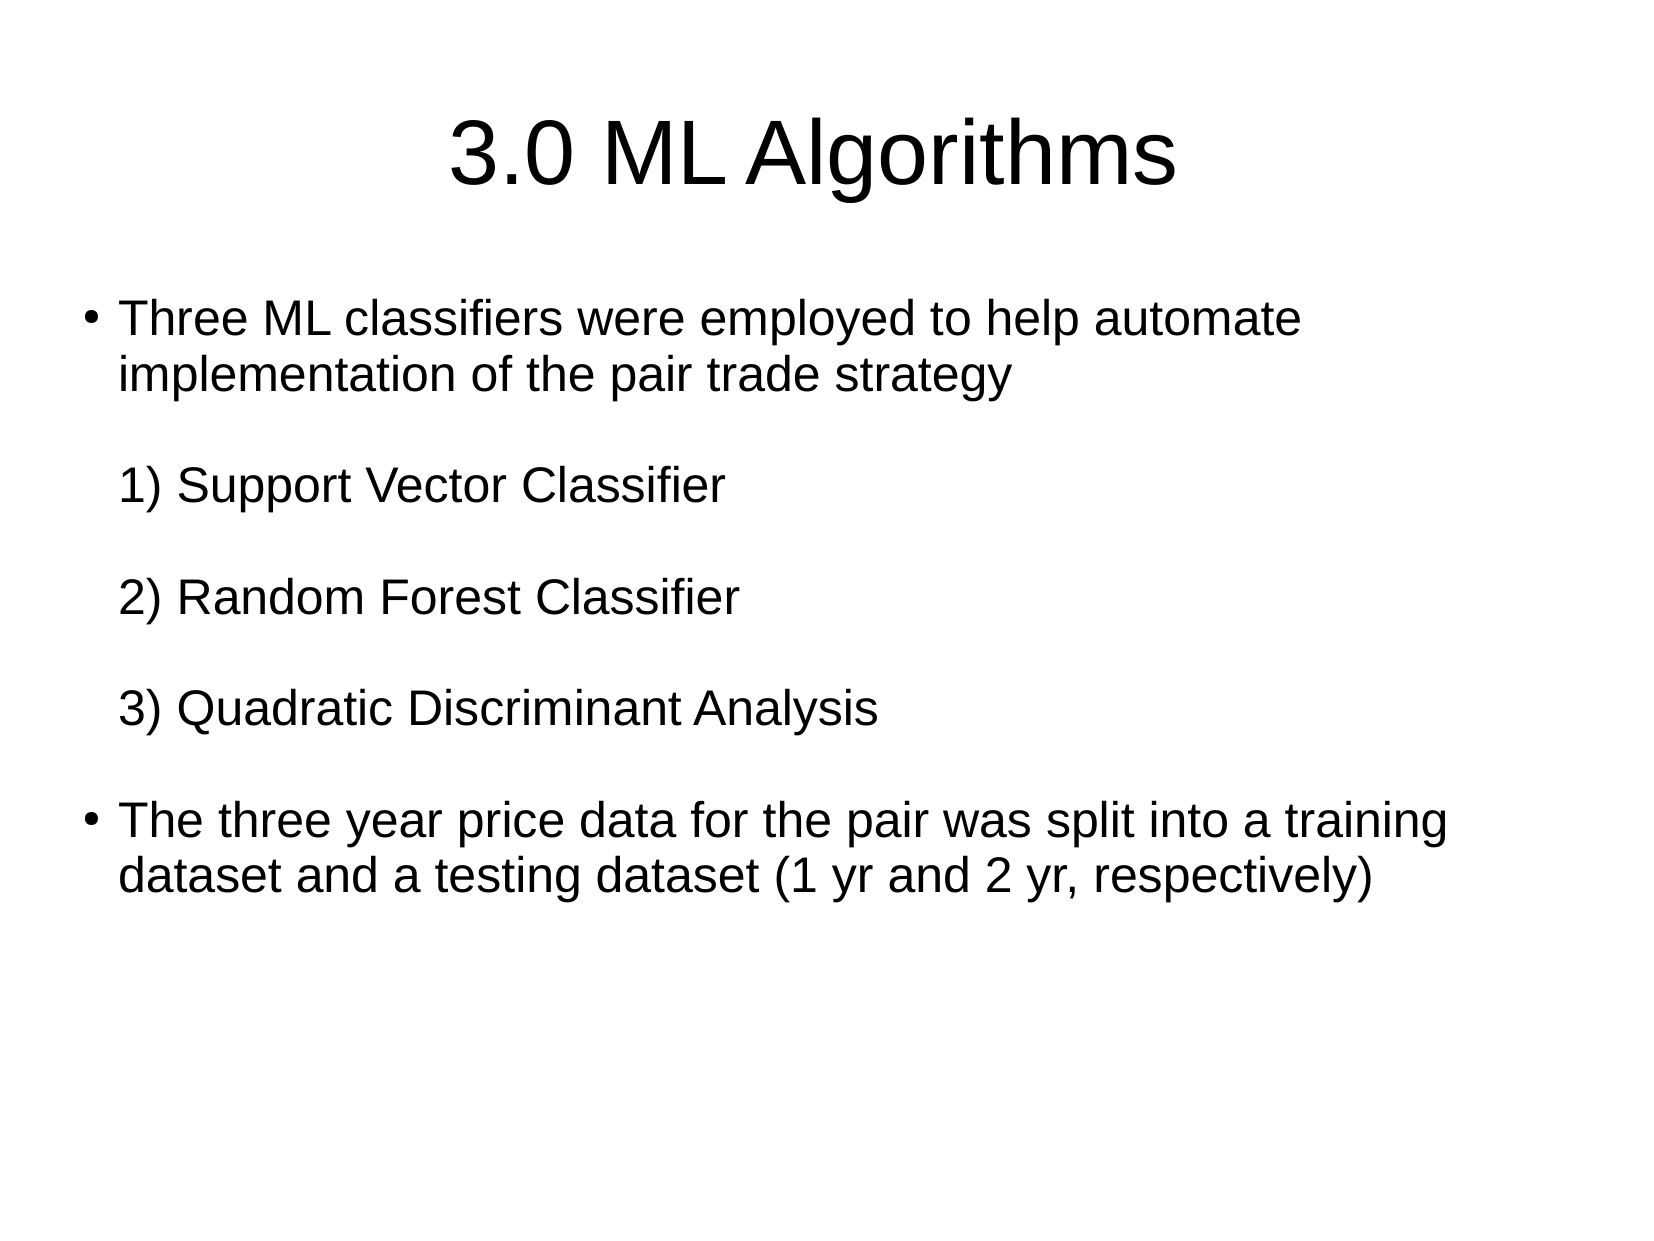

# 3.0 ML Algorithms
Three ML classifiers were employed to help automate implementation of the pair trade strategy
 Support Vector Classifier
 Random Forest Classifier
 Quadratic Discriminant Analysis
The three year price data for the pair was split into a training dataset and a testing dataset (1 yr and 2 yr, respectively)